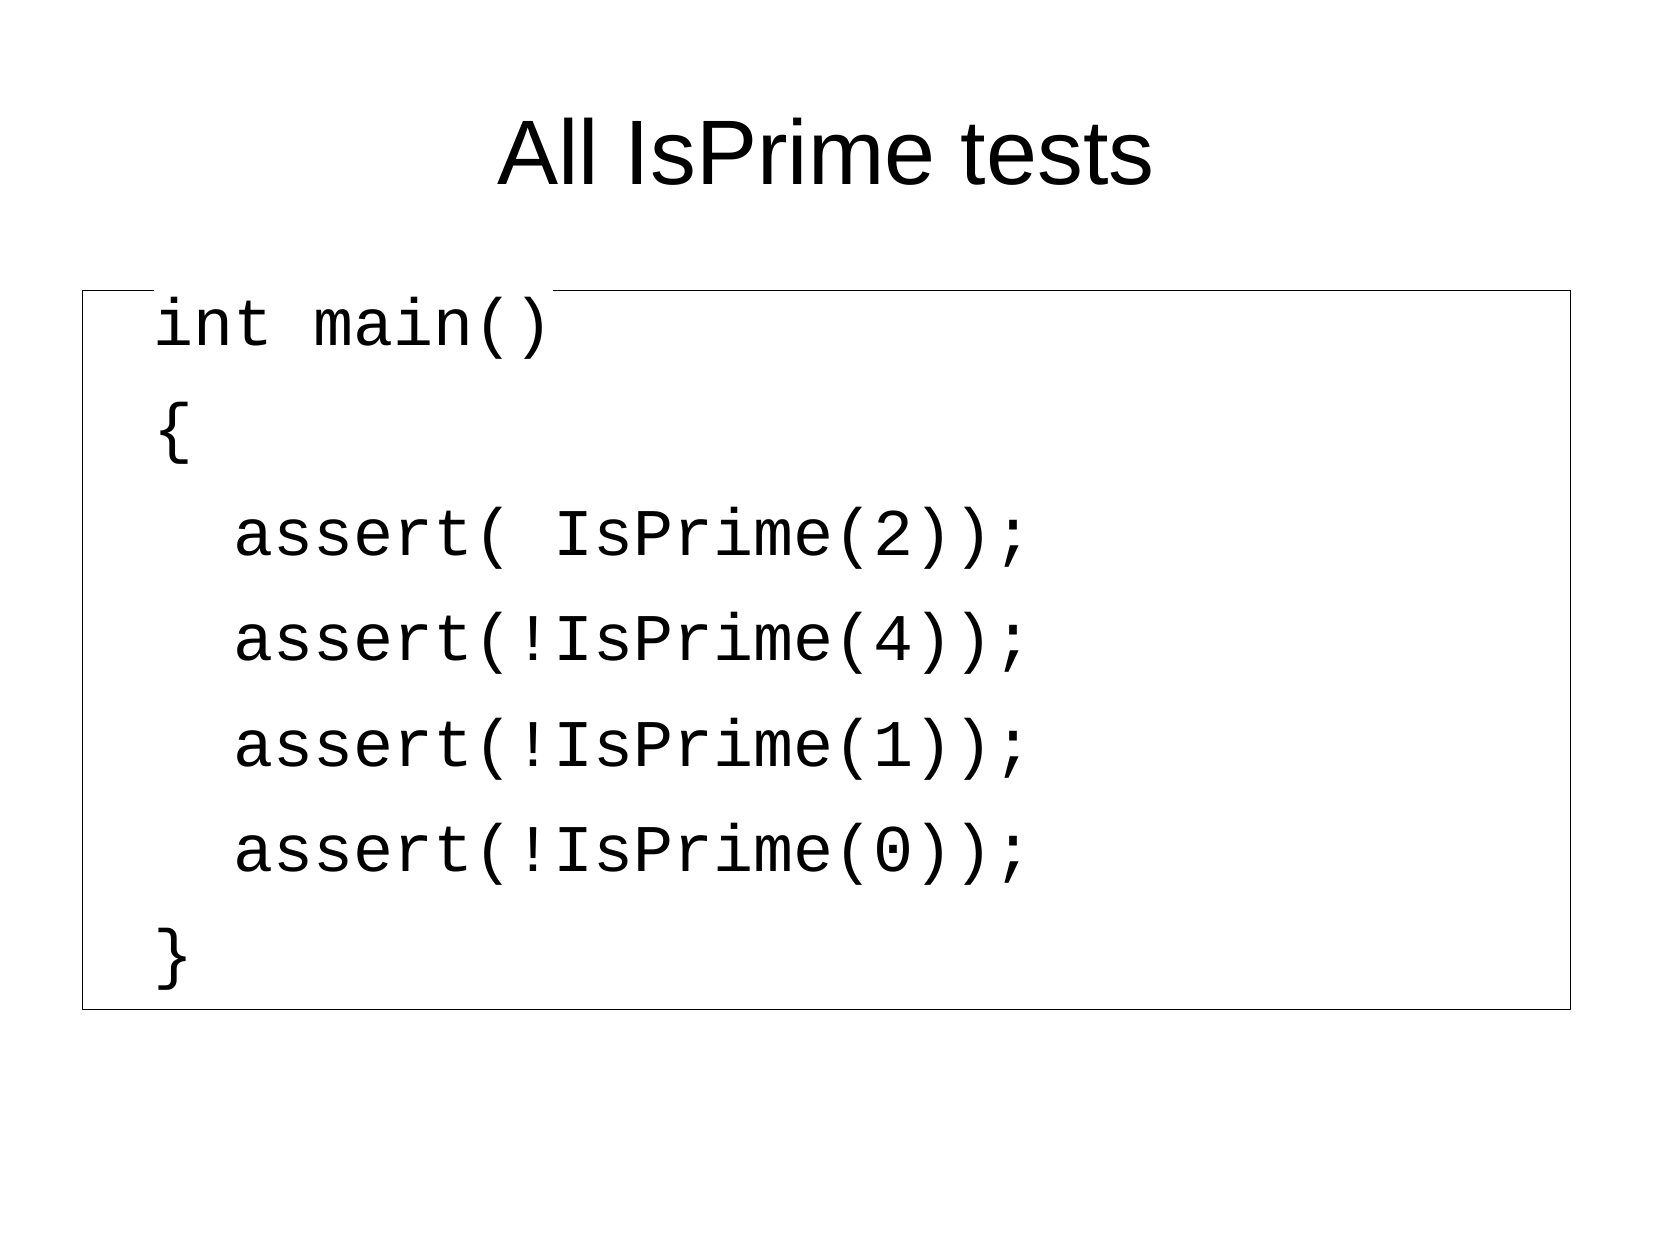

# All IsPrime tests
int main()
{
 assert( IsPrime(2));
 assert(!IsPrime(4));
 assert(!IsPrime(1));
 assert(!IsPrime(0));
}